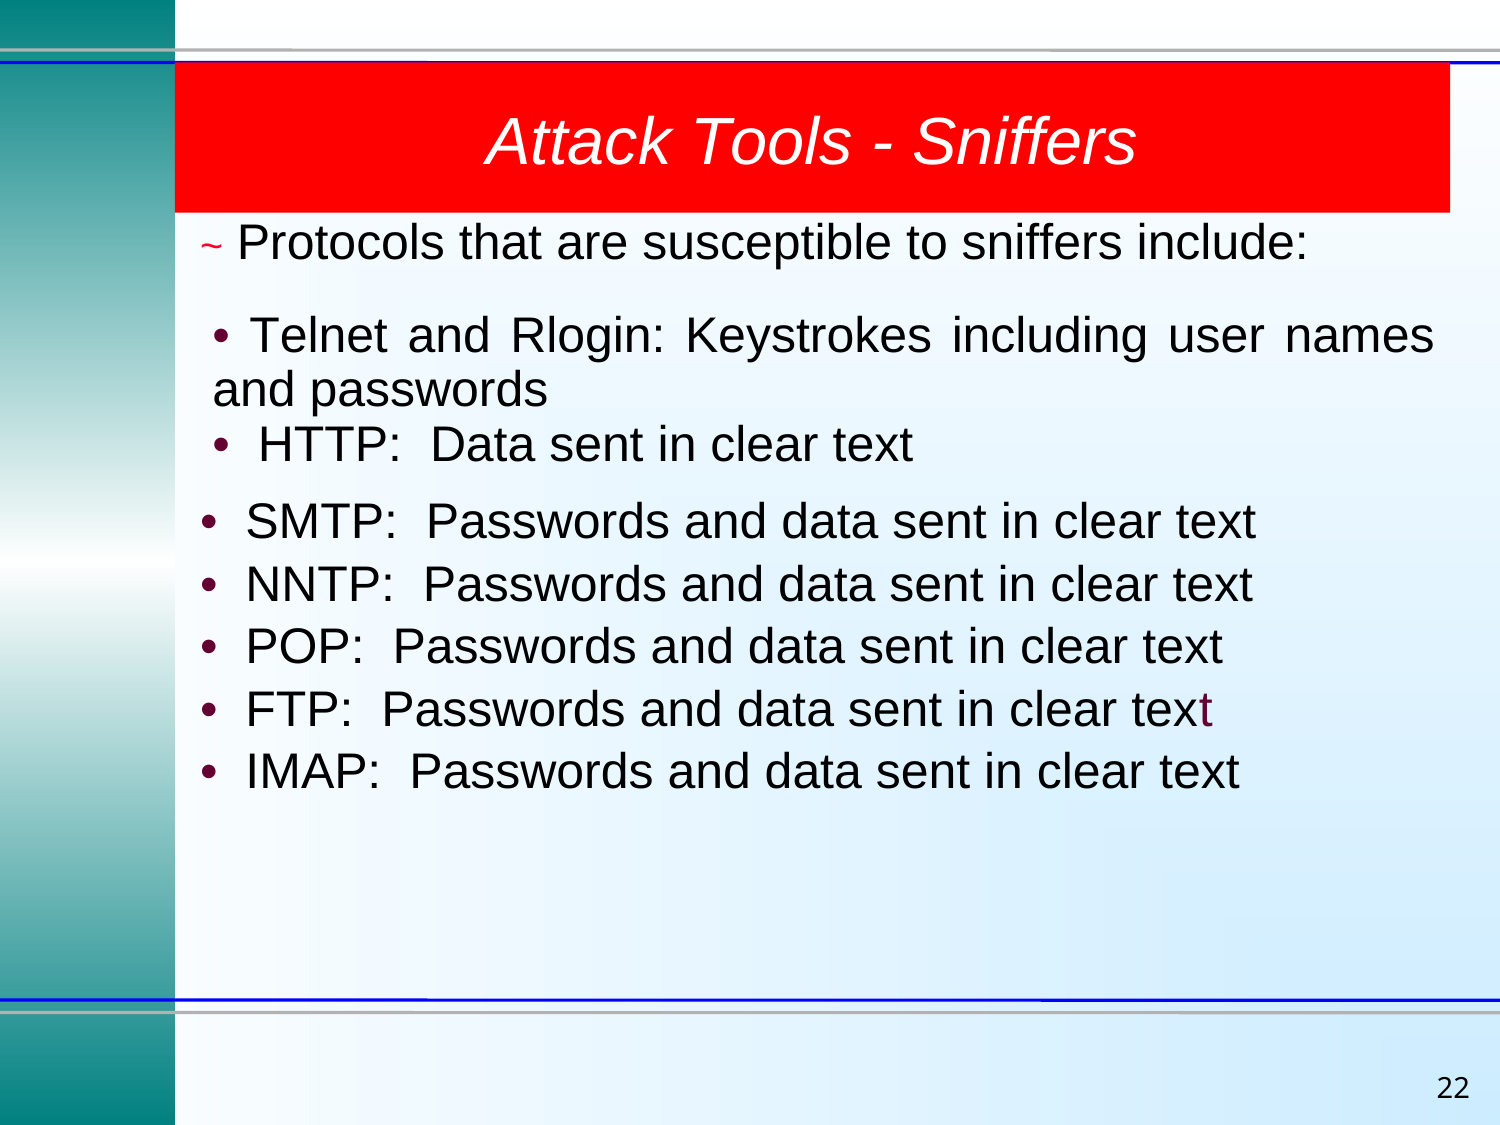

Attack Tools - Sniffers
~ Protocols that are susceptible to sniffers include:
• Telnet and Rlogin: Keystrokes including user names and passwords
• HTTP: Data sent in clear text
• SMTP: Passwords and data sent in clear text
• NNTP: Passwords and data sent in clear text
• POP: Passwords and data sent in clear text
• FTP: Passwords and data sent in clear text
• IMAP: Passwords and data sent in clear text